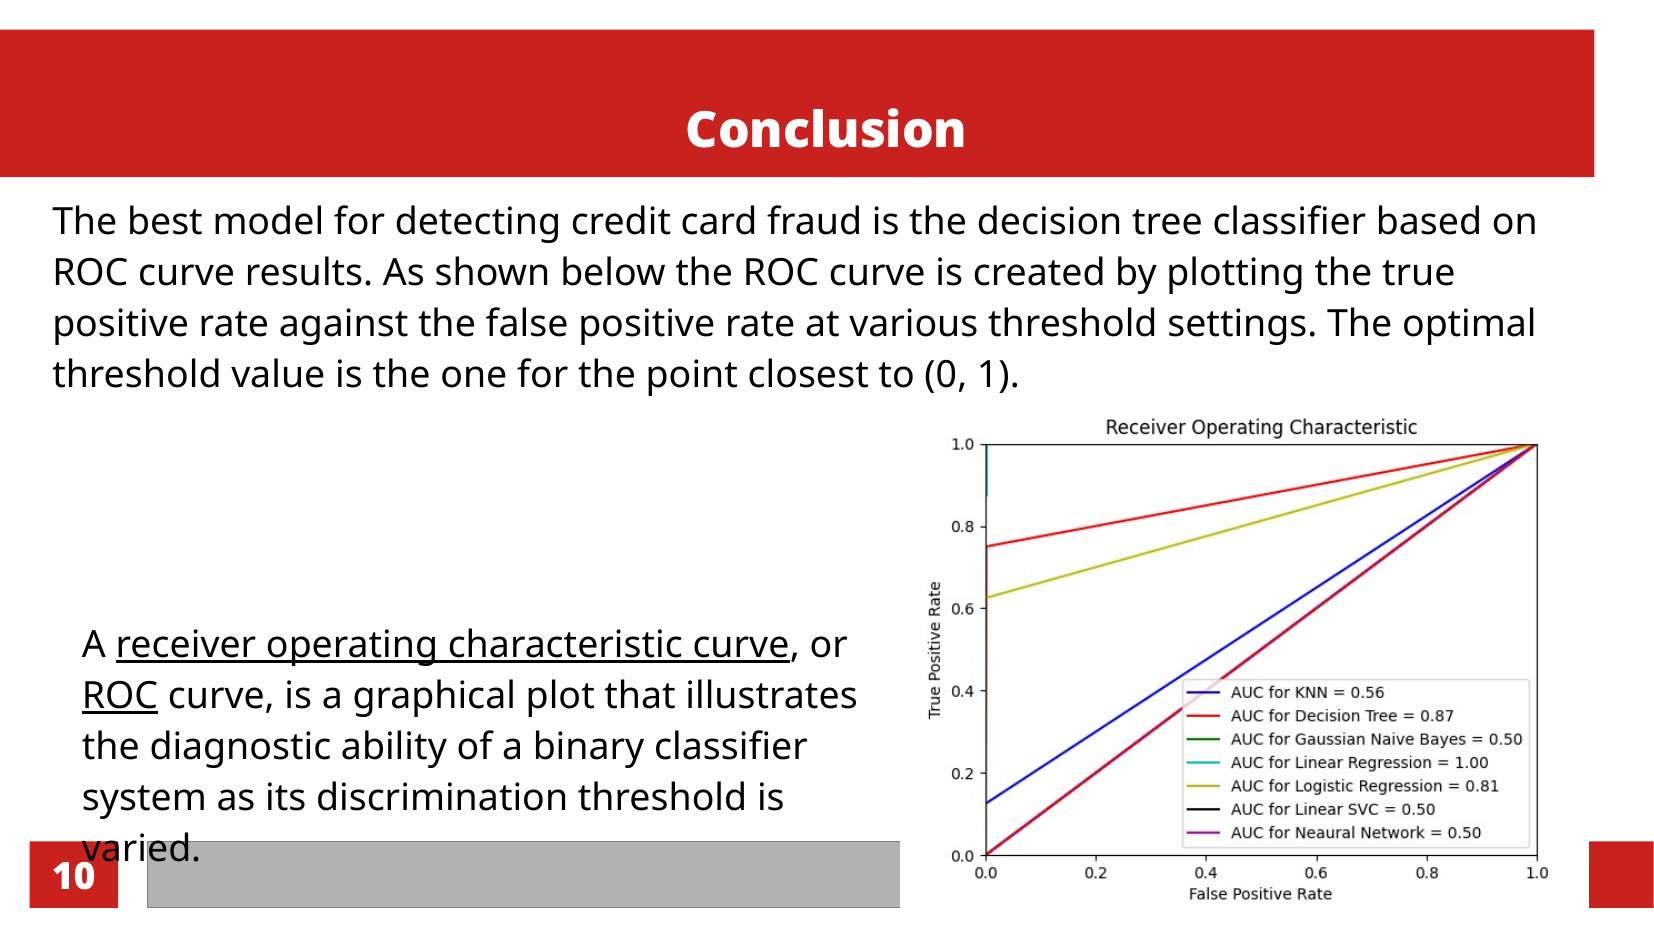

# Conclusion
The best model for detecting credit card fraud is the decision tree classifier based on ROC curve results. As shown below the ROC curve is created by plotting the true positive rate against the false positive rate at various threshold settings. The optimal threshold value is the one for the point closest to (0, 1).
A receiver operating characteristic curve, or ROC curve, is a graphical plot that illustrates the diagnostic ability of a binary classifier system as its discrimination threshold is varied.
10